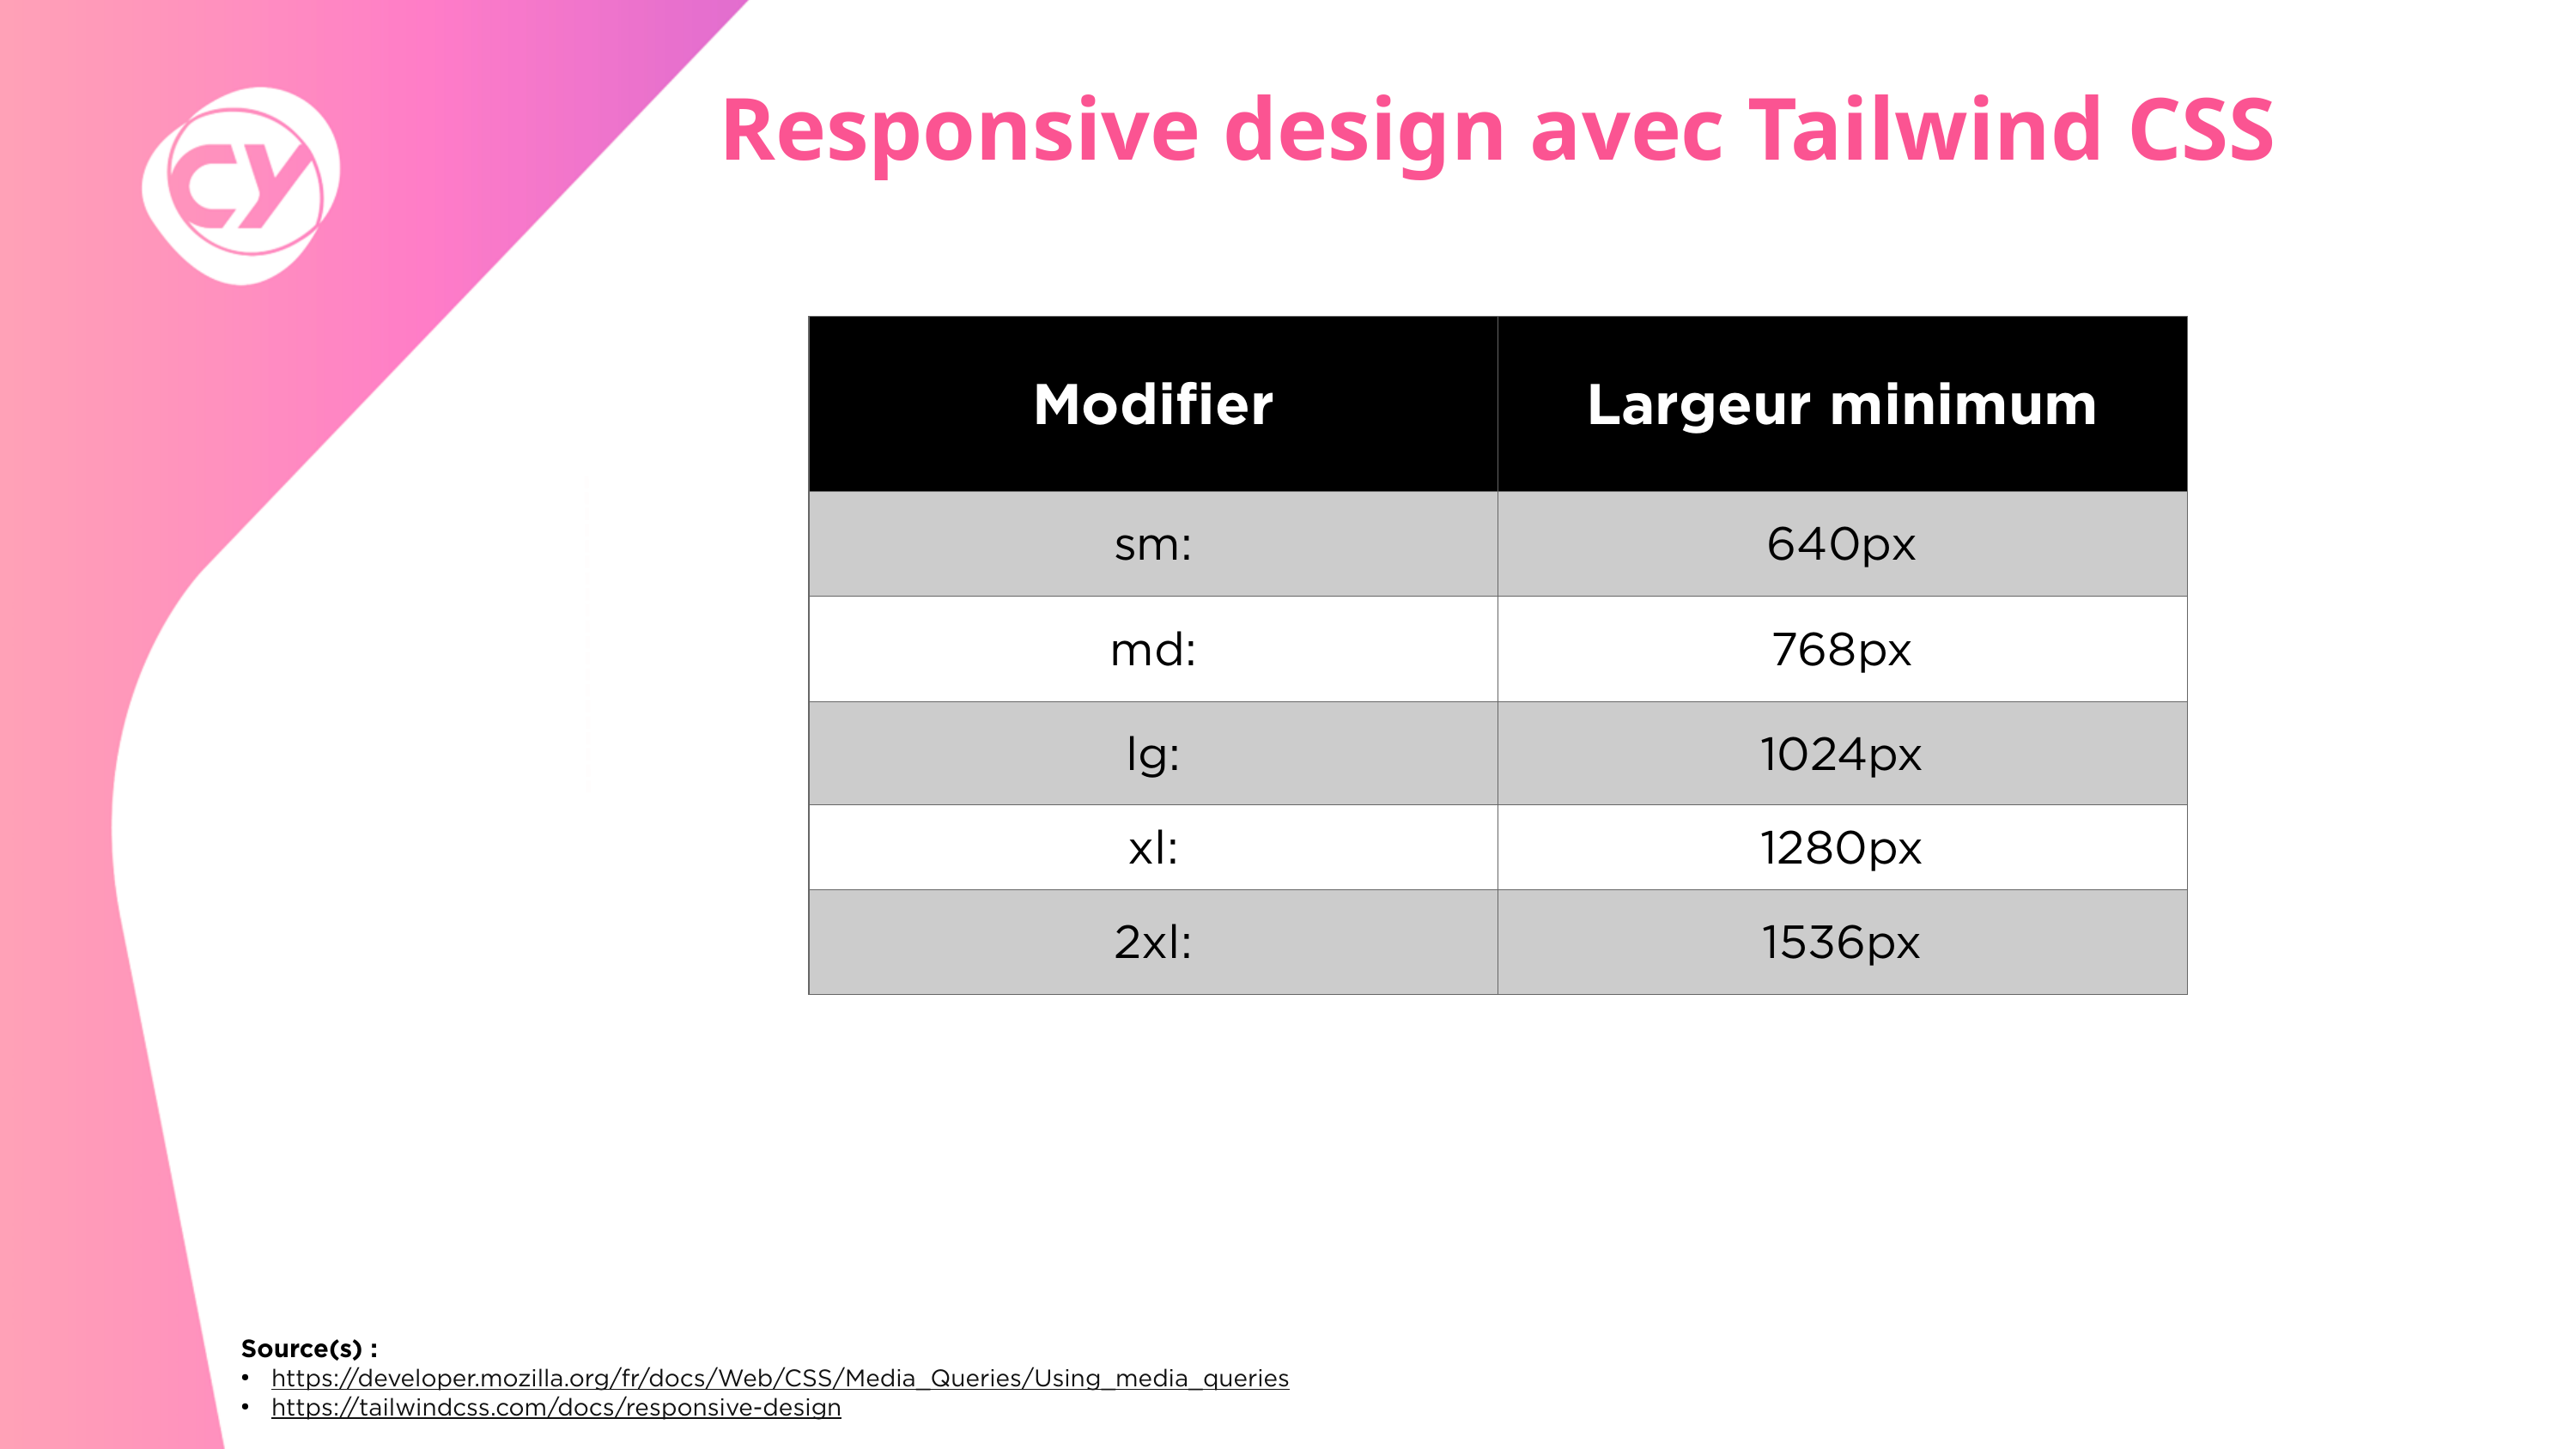

Responsive design avec Tailwind CSS
| Modifier | Largeur minimum |
| --- | --- |
| sm: | 640px |
| md: | 768px |
| lg: | 1024px |
| xl: | 1280px |
| 2xl: | 1536px |
Source(s) :
https://developer.mozilla.org/fr/docs/Web/CSS/Media_Queries/Using_media_queries
https://tailwindcss.com/docs/responsive-design